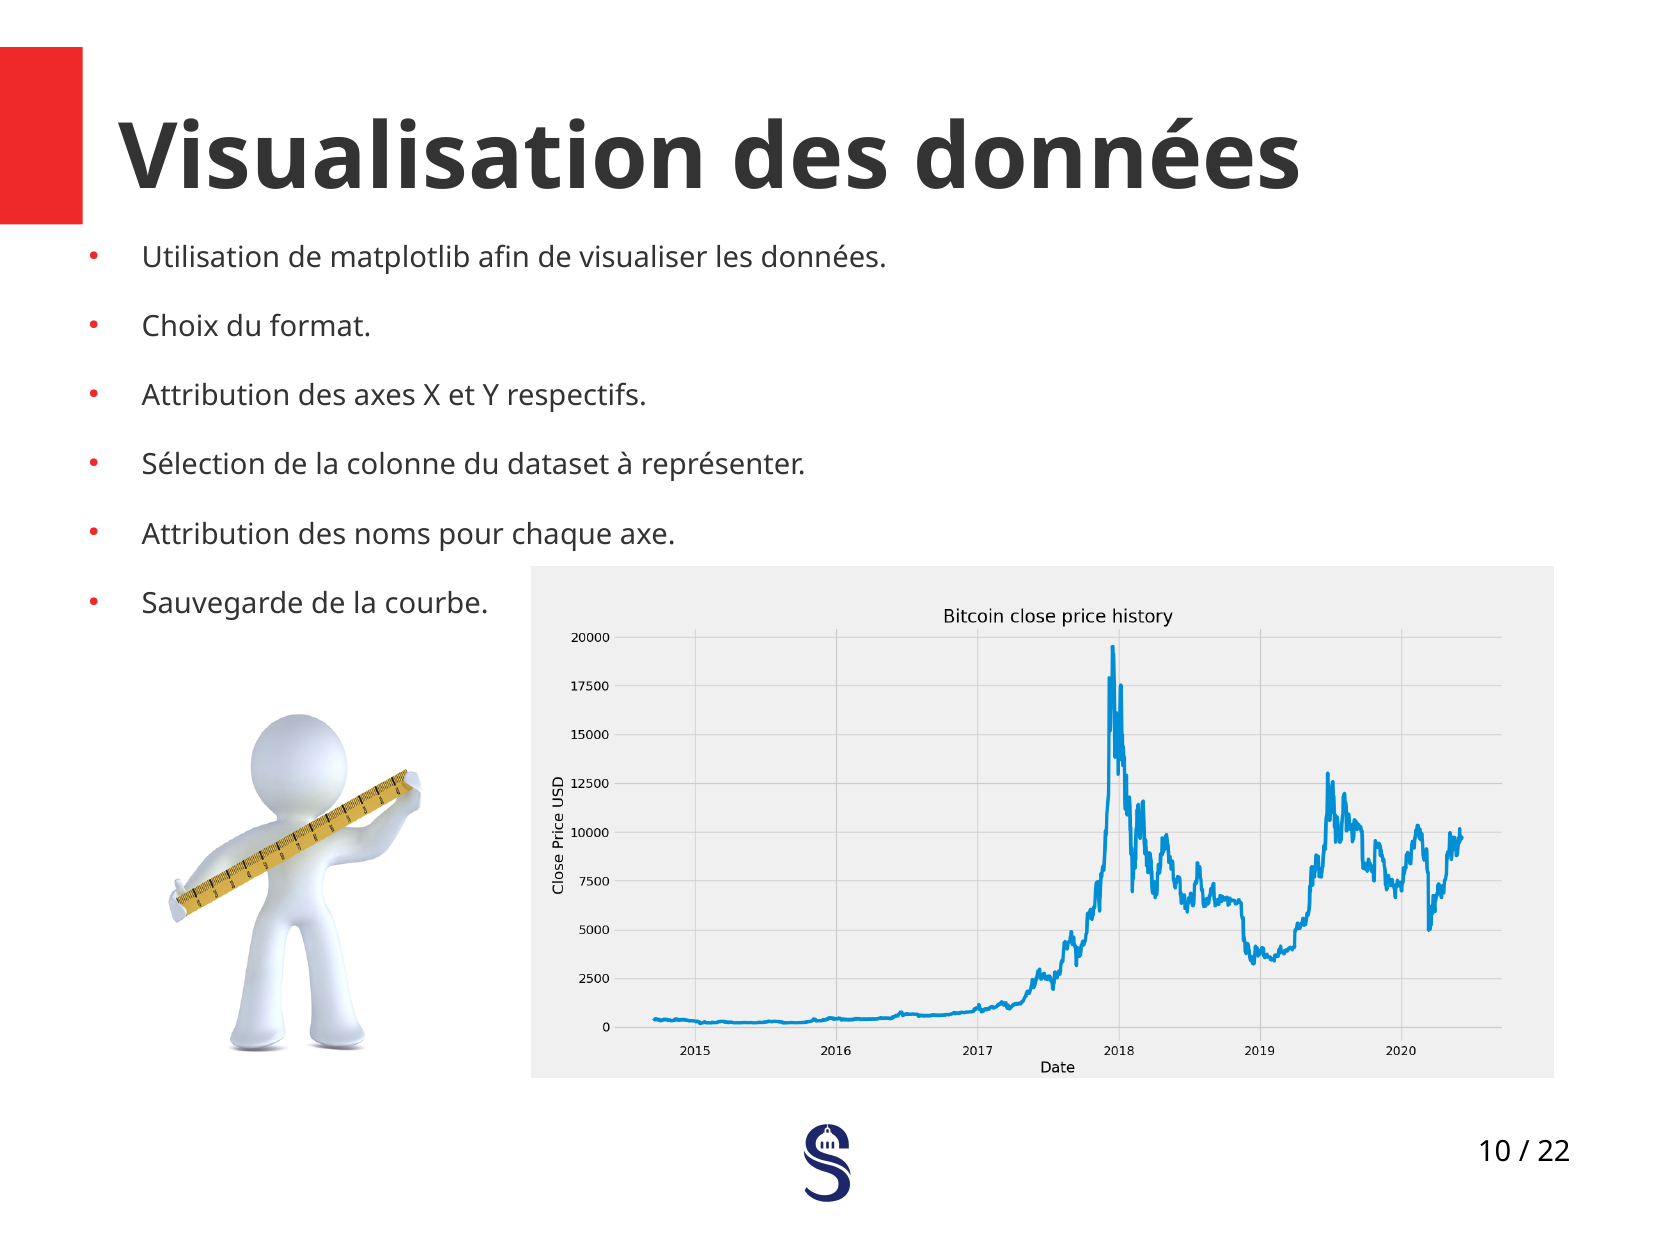

# Visualisation des données
Utilisation de matplotlib afin de visualiser les données.
Choix du format.
Attribution des axes X et Y respectifs.
Sélection de la colonne du dataset à représenter.
Attribution des noms pour chaque axe.
Sauvegarde de la courbe.
10